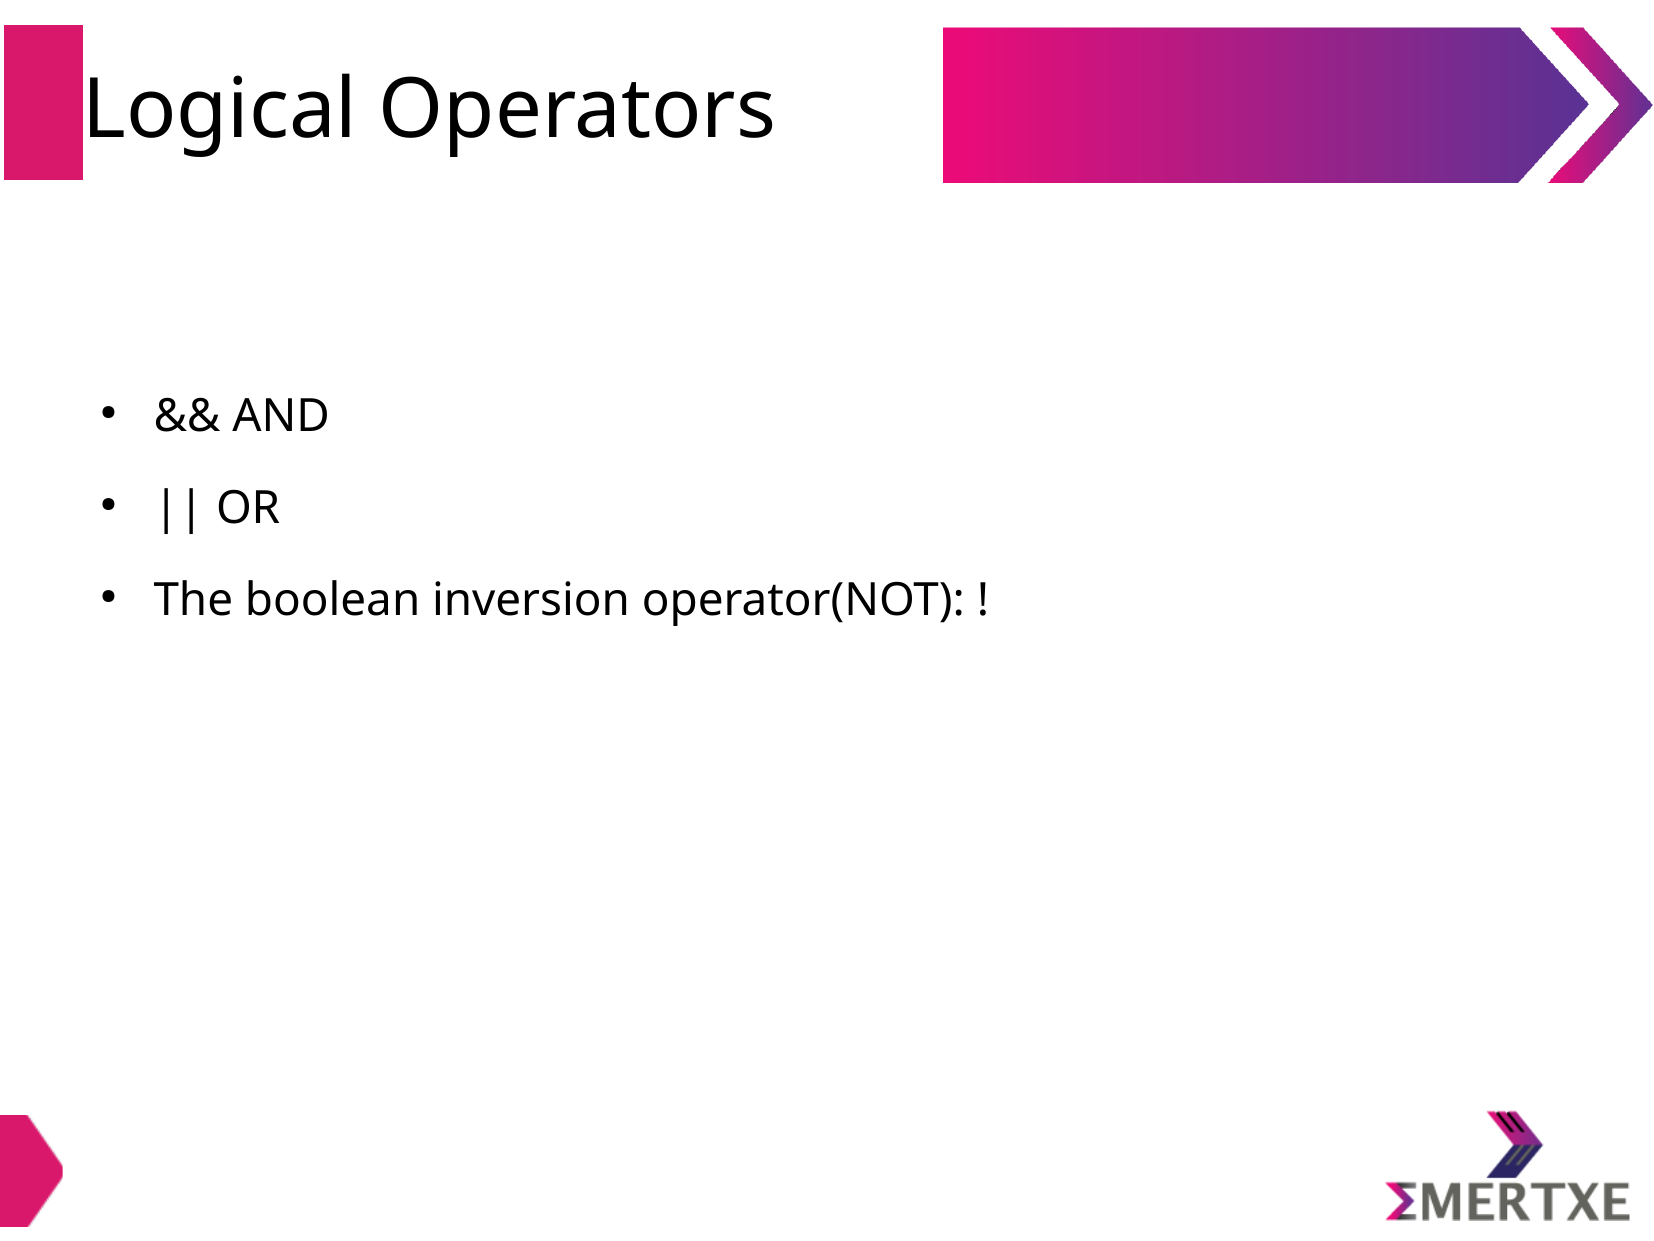

# Logical Operators
&& AND
|| OR
The boolean inversion operator(NOT): !